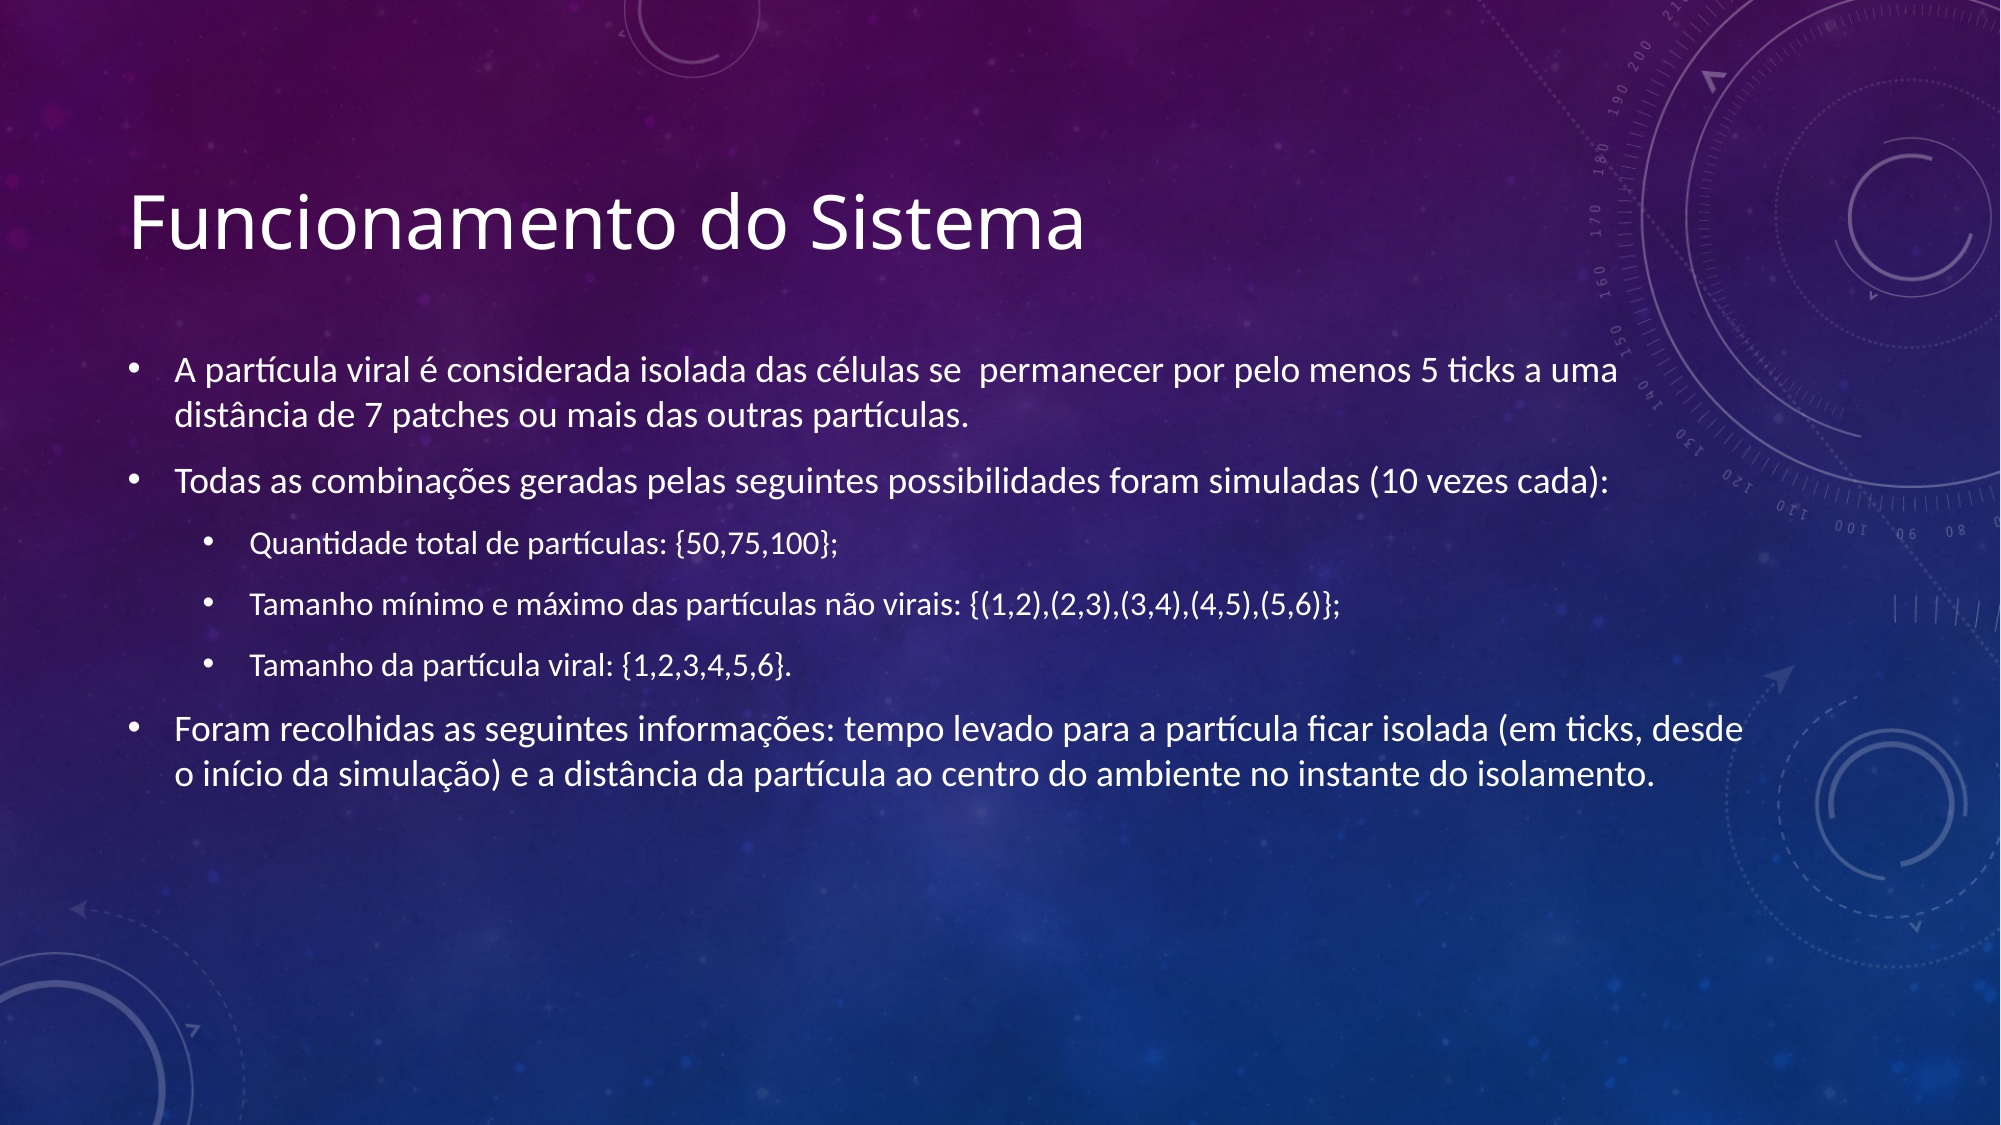

# Funcionamento do Sistema
A partícula viral é considerada isolada das células se permanecer por pelo menos 5 ticks a uma distância de 7 patches ou mais das outras partículas.
Todas as combinações geradas pelas seguintes possibilidades foram simuladas (10 vezes cada):
Quantidade total de partículas: {50,75,100};
Tamanho mínimo e máximo das partículas não virais: {(1,2),(2,3),(3,4),(4,5),(5,6)};
Tamanho da partícula viral: {1,2,3,4,5,6}.
Foram recolhidas as seguintes informações: tempo levado para a partícula ficar isolada (em ticks, desde o início da simulação) e a distância da partícula ao centro do ambiente no instante do isolamento.